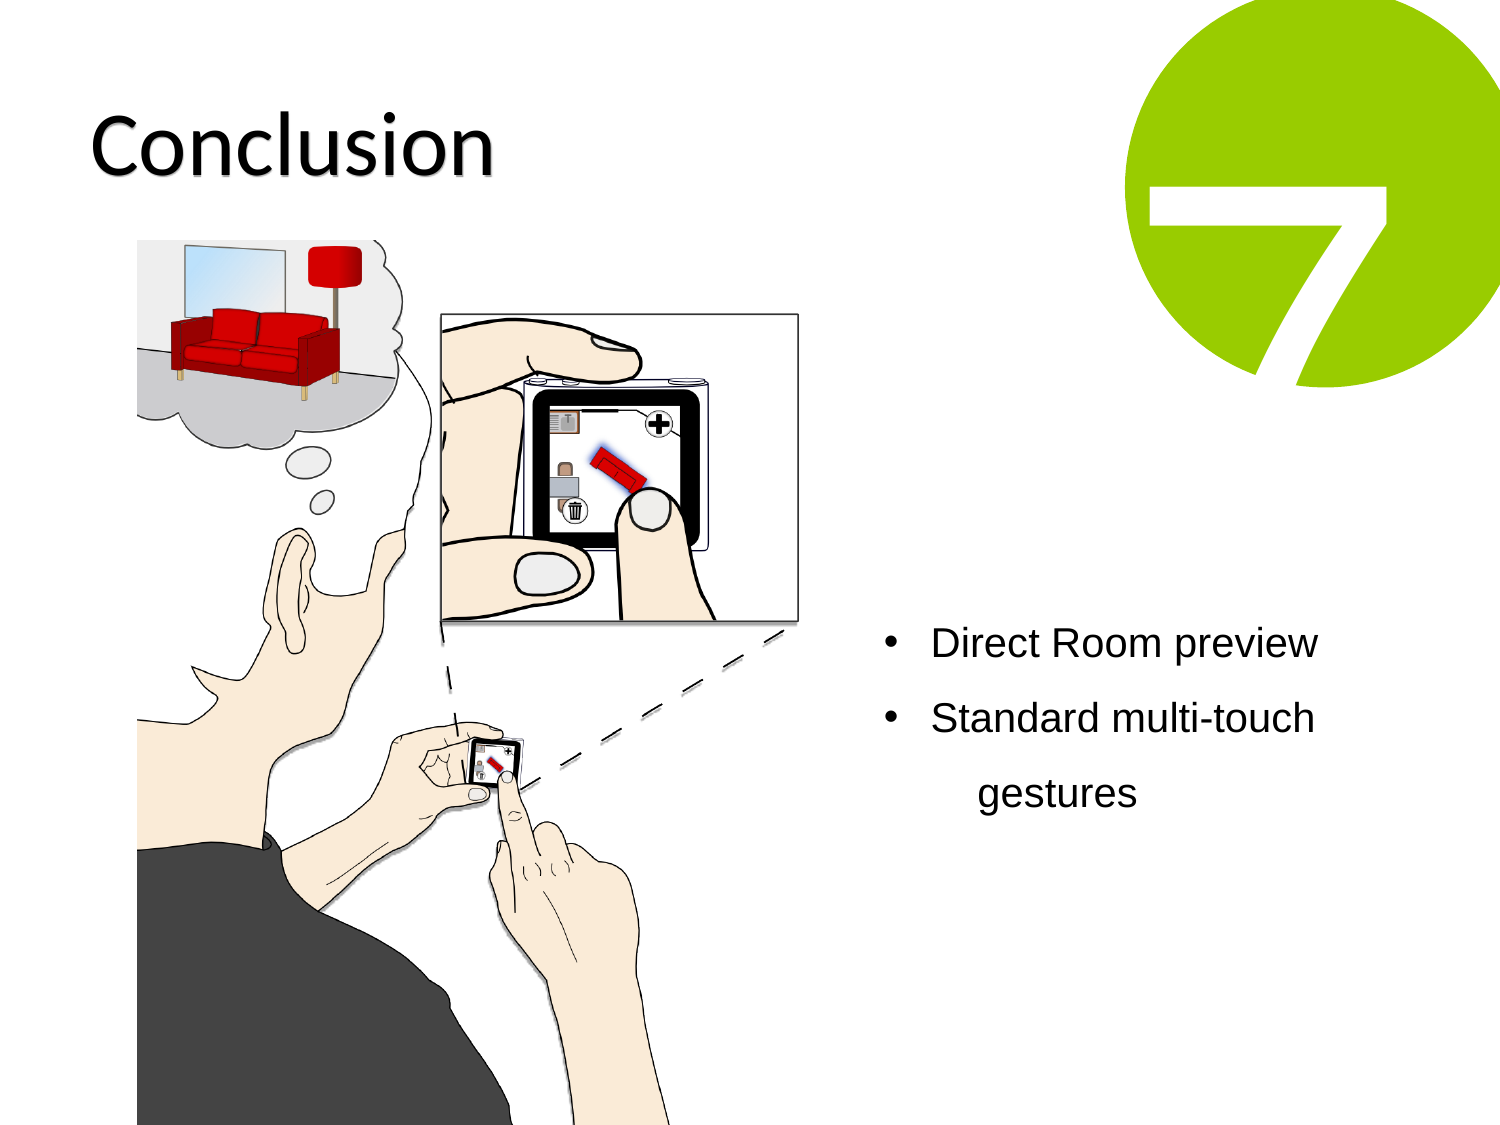

7
# Conclusion
Direct Room preview
Standard multi-touch gestures